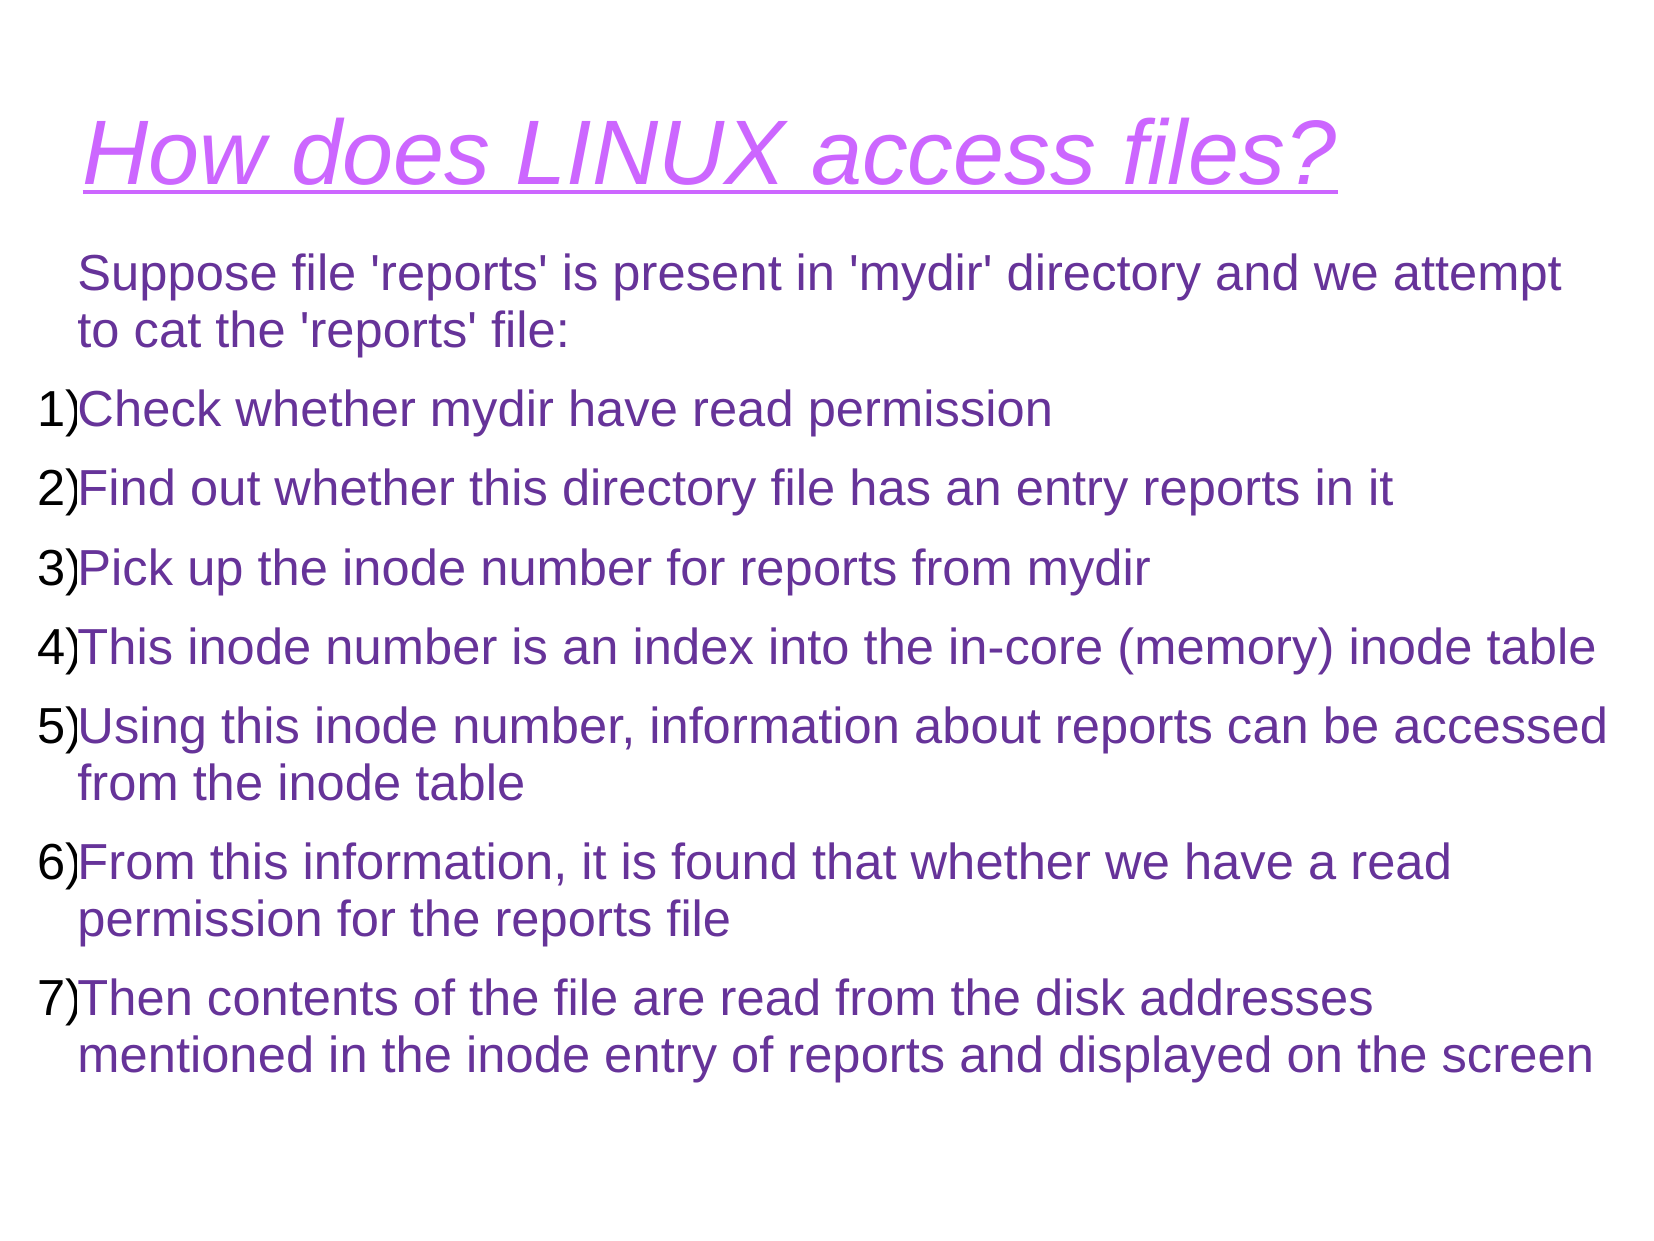

# How does LINUX access files?
Suppose file 'reports' is present in 'mydir' directory and we attempt to cat the 'reports' file:
Check whether mydir have read permission
Find out whether this directory file has an entry reports in it
Pick up the inode number for reports from mydir
This inode number is an index into the in-core (memory) inode table
Using this inode number, information about reports can be accessed from the inode table
From this information, it is found that whether we have a read permission for the reports file
Then contents of the file are read from the disk addresses mentioned in the inode entry of reports and displayed on the screen